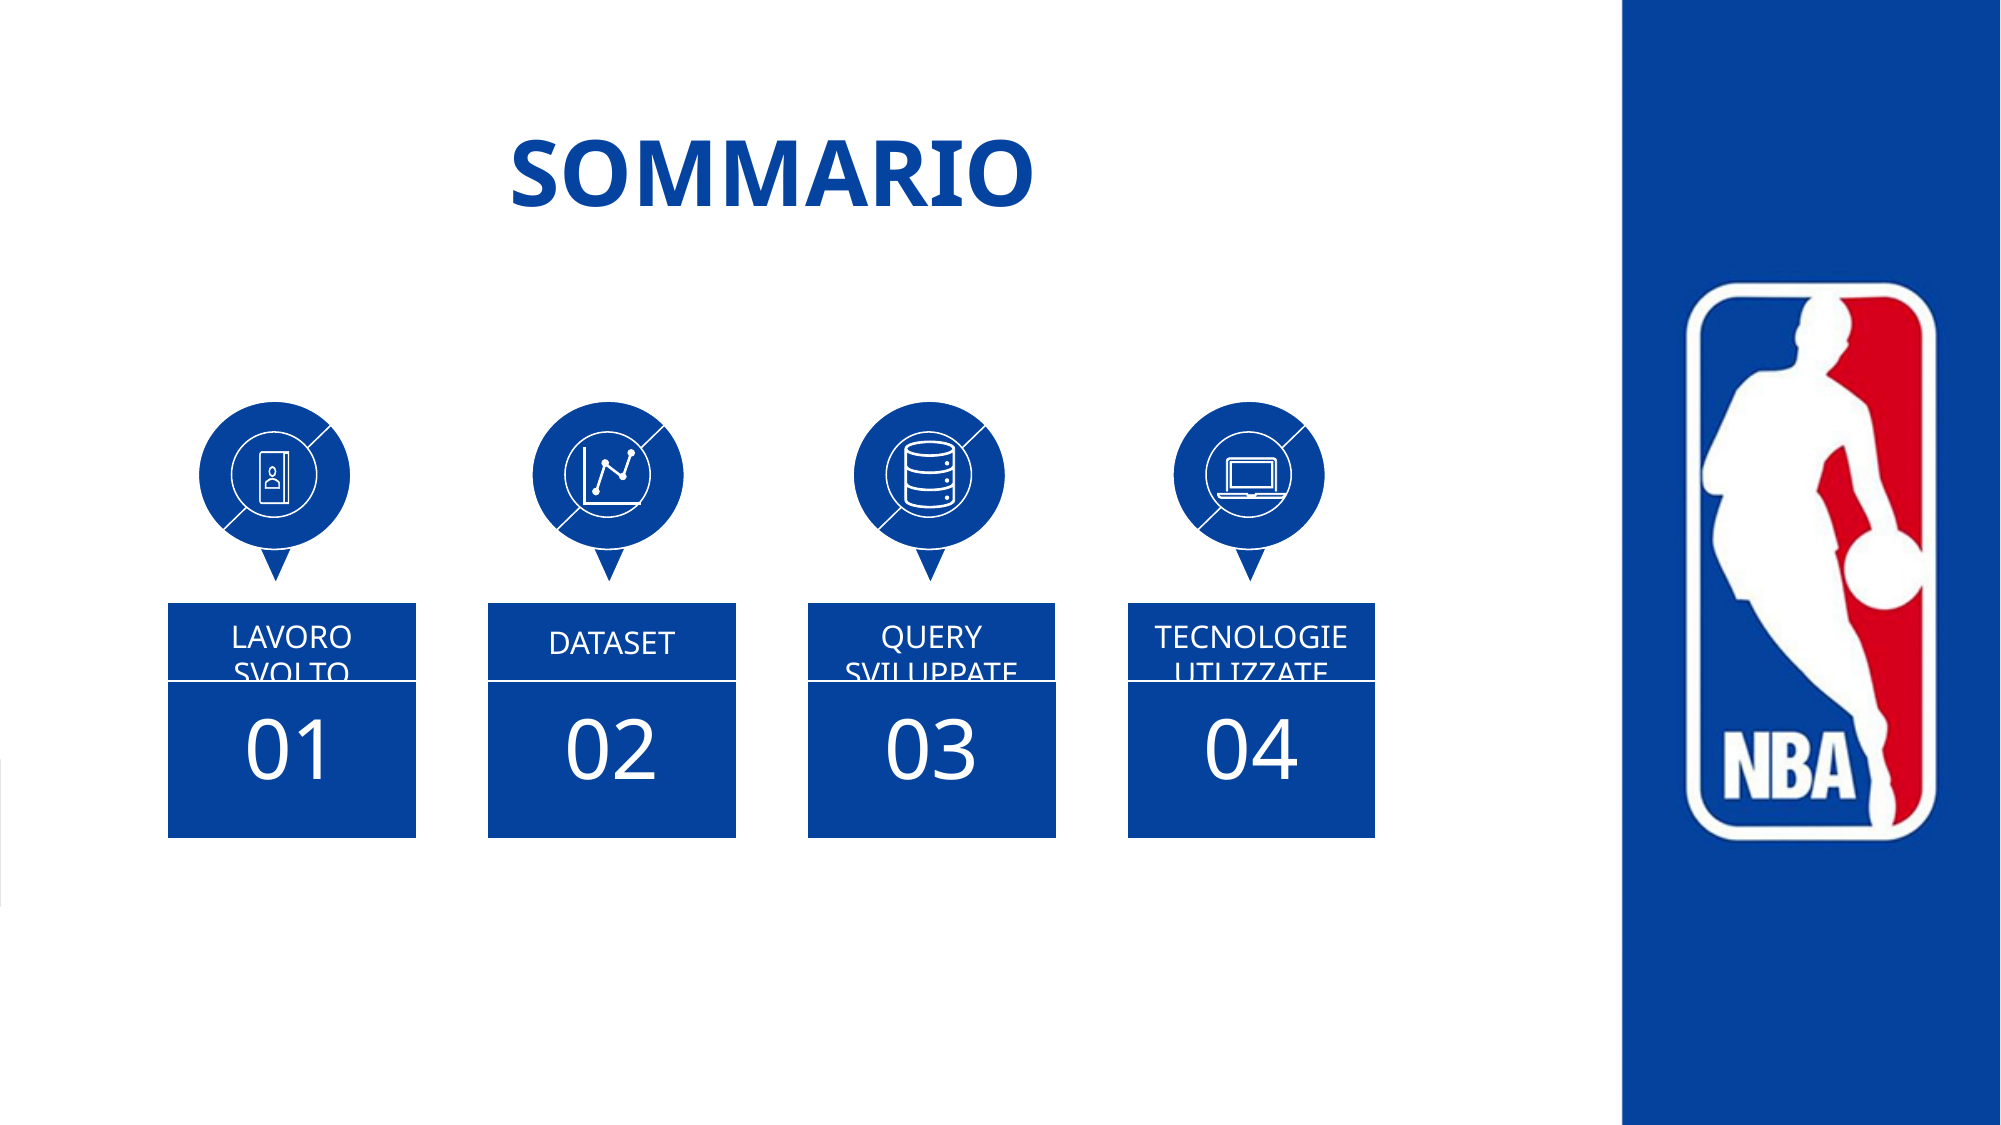

# SOMMARIO
LAVORO
SVOLTO
DATASET
QUERY SVILUPPATE
TECNOLOGIE
UTLIZZATE
01
02
03
04